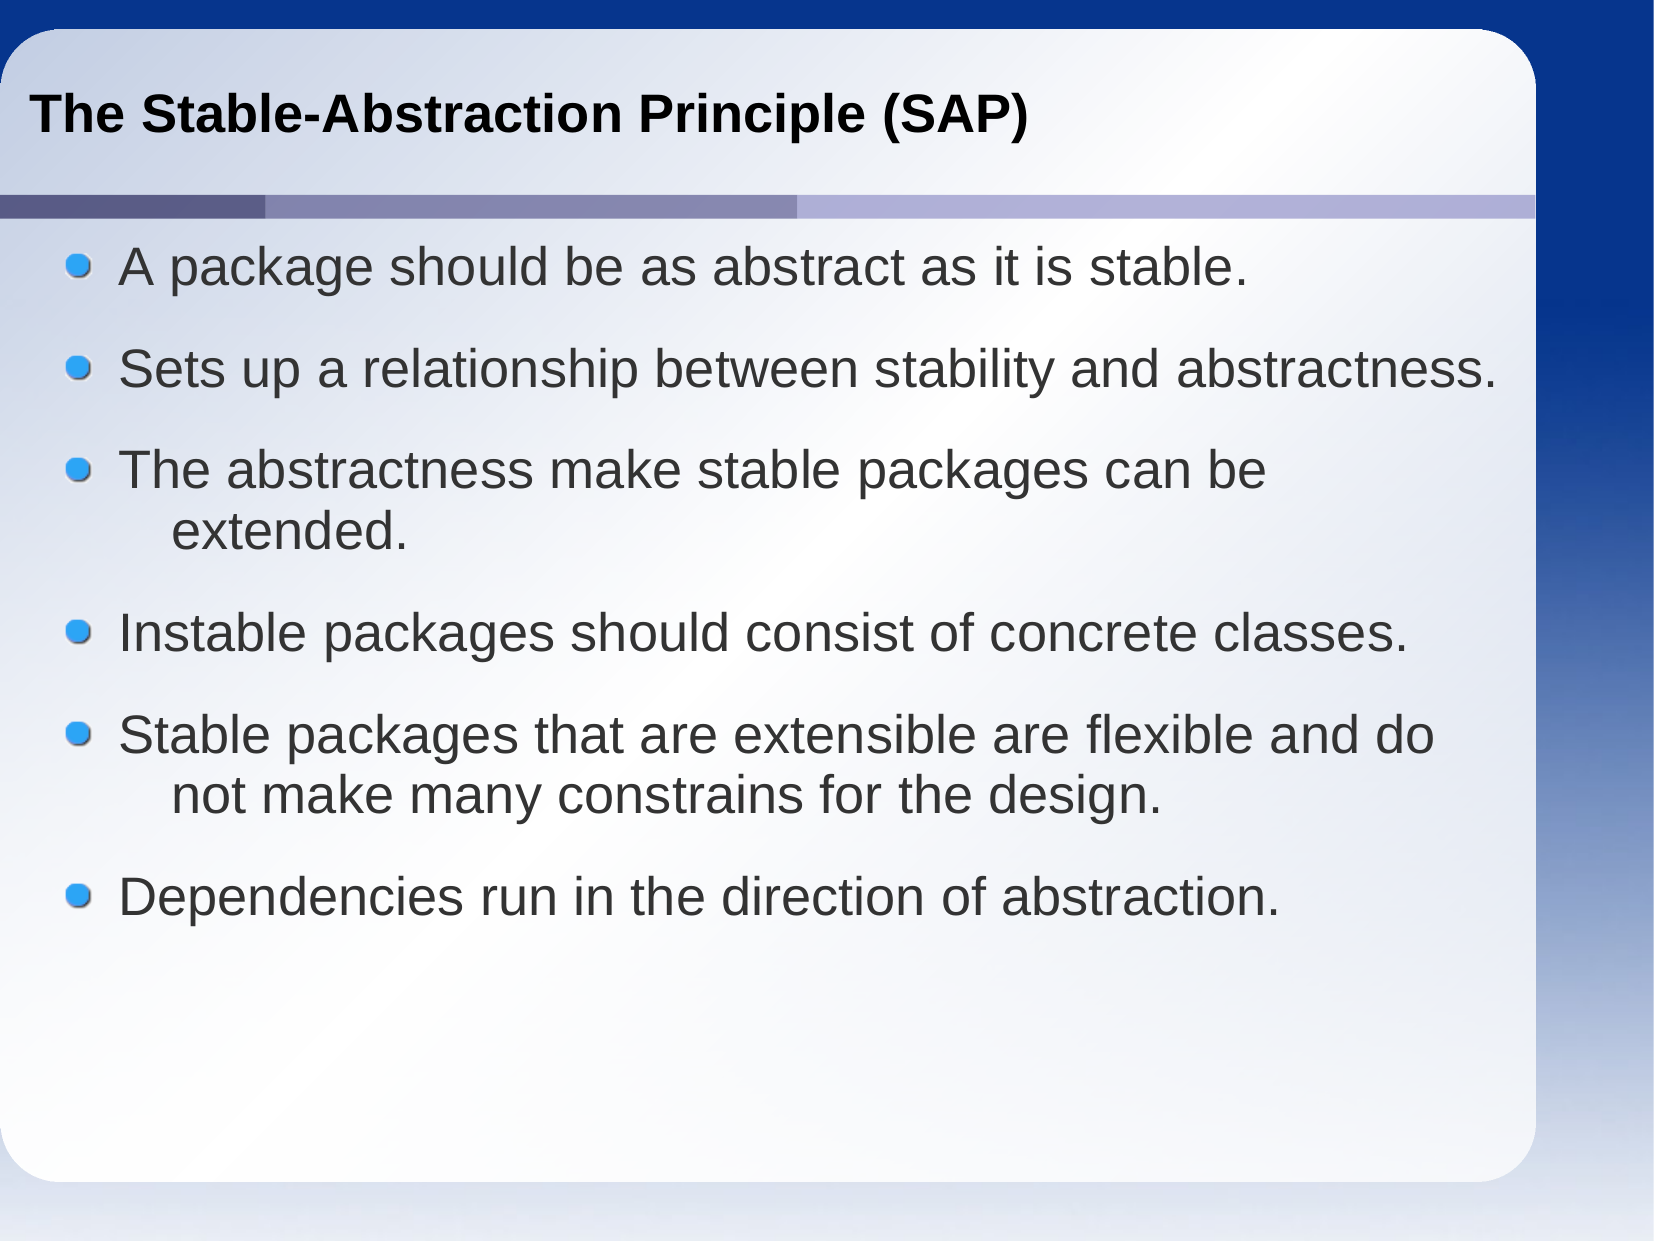

# The Stable-Abstraction Principle (SAP)
A package should be as abstract as it is stable.
Sets up a relationship between stability and abstractness.
The abstractness make stable packages can be extended.
Instable packages should consist of concrete classes.
Stable packages that are extensible are flexible and do not make many constrains for the design.
Dependencies run in the direction of abstraction.